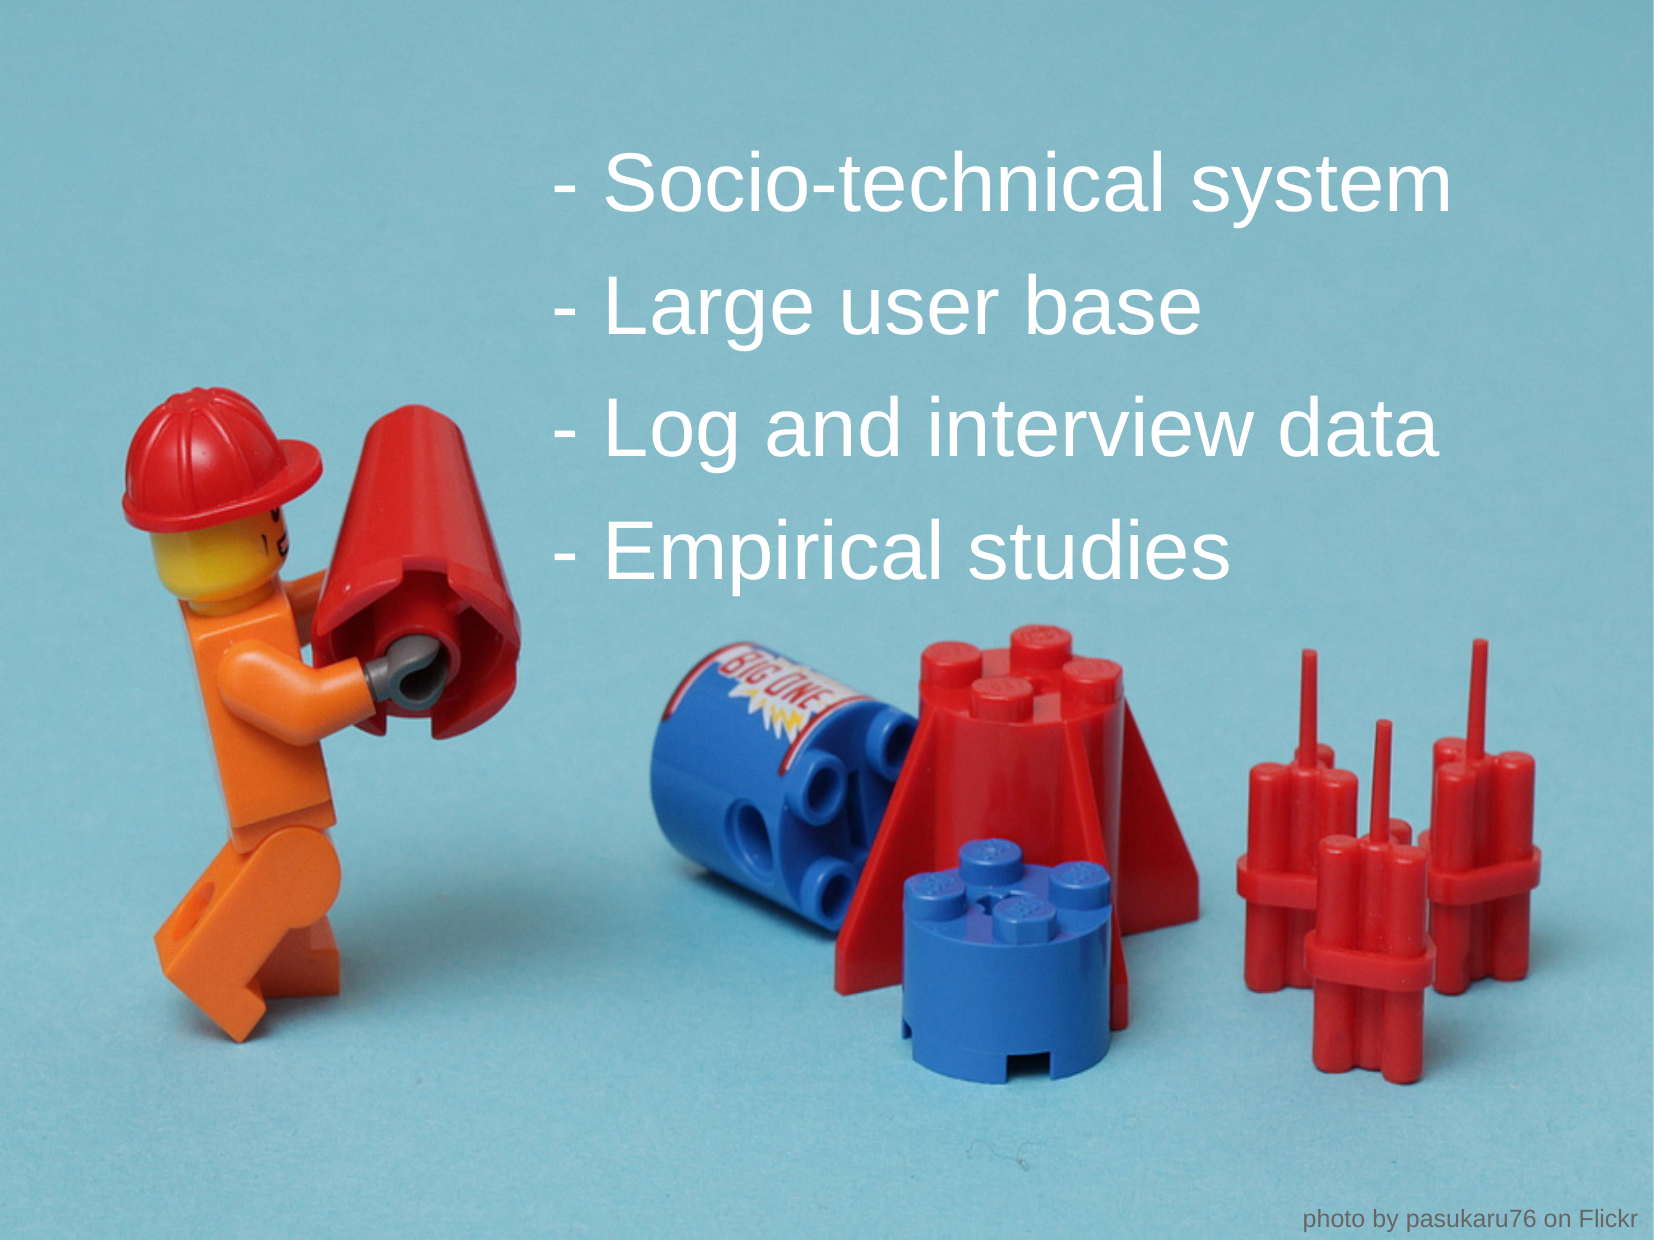

# - Socio-technical system
- Large user base
- Log and interview data
- Empirical studies
photo by pasukaru76 on Flickr